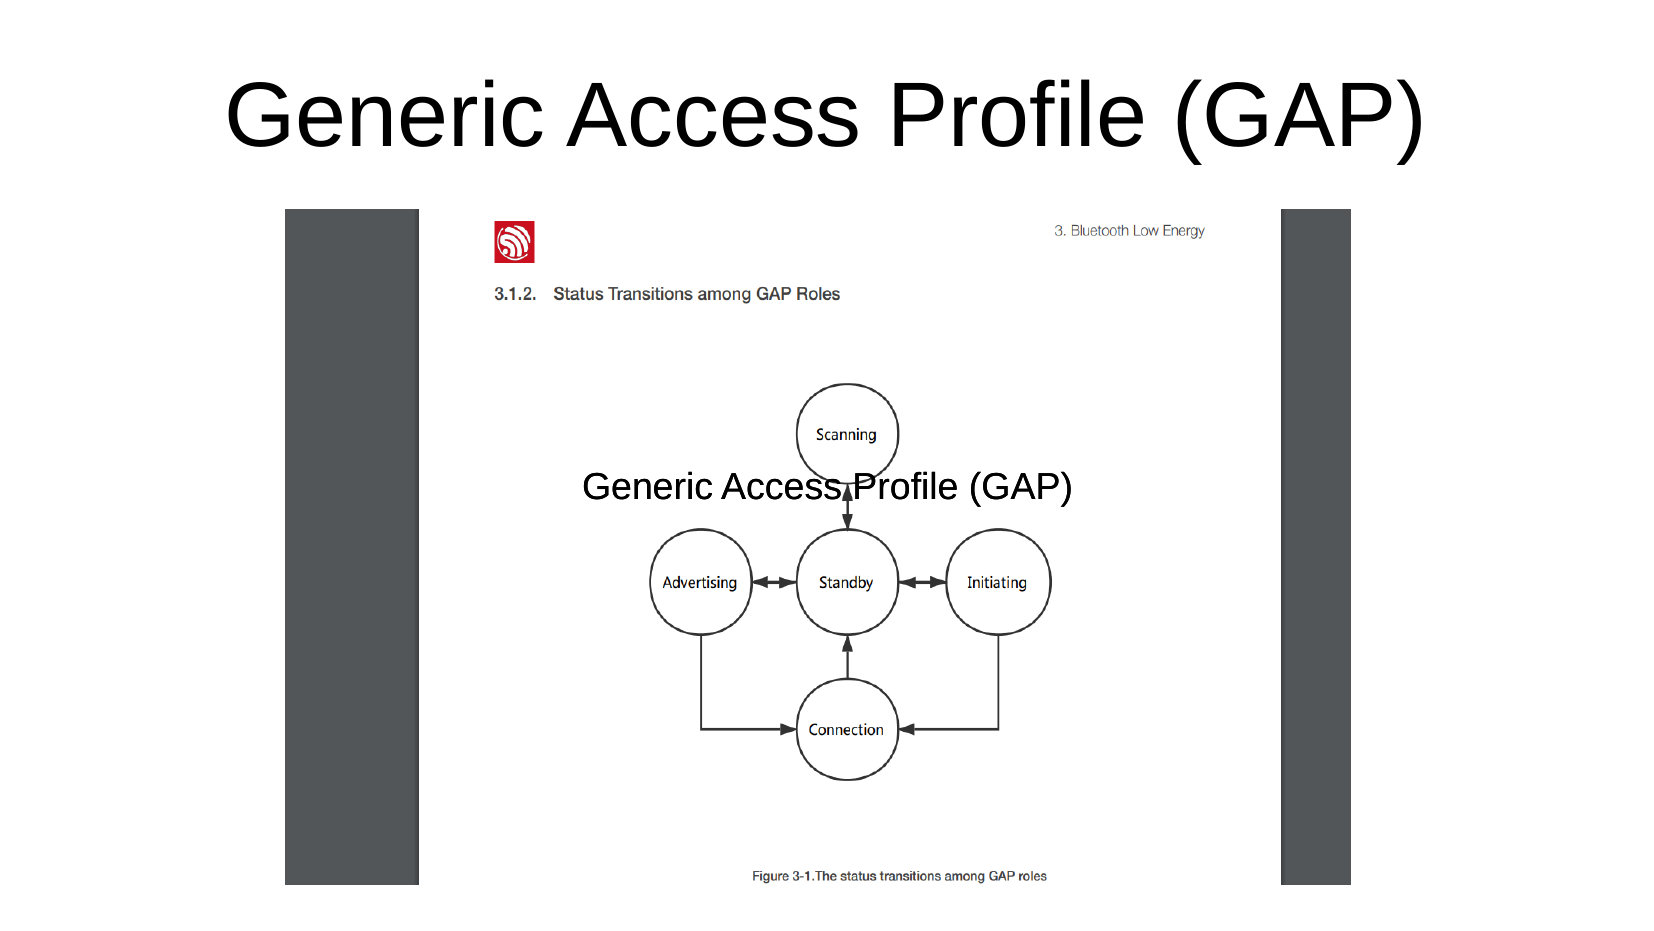

# Generic Access Profile (GAP)
Generic Access Profile (GAP)
Generic Access Profile (GAP)